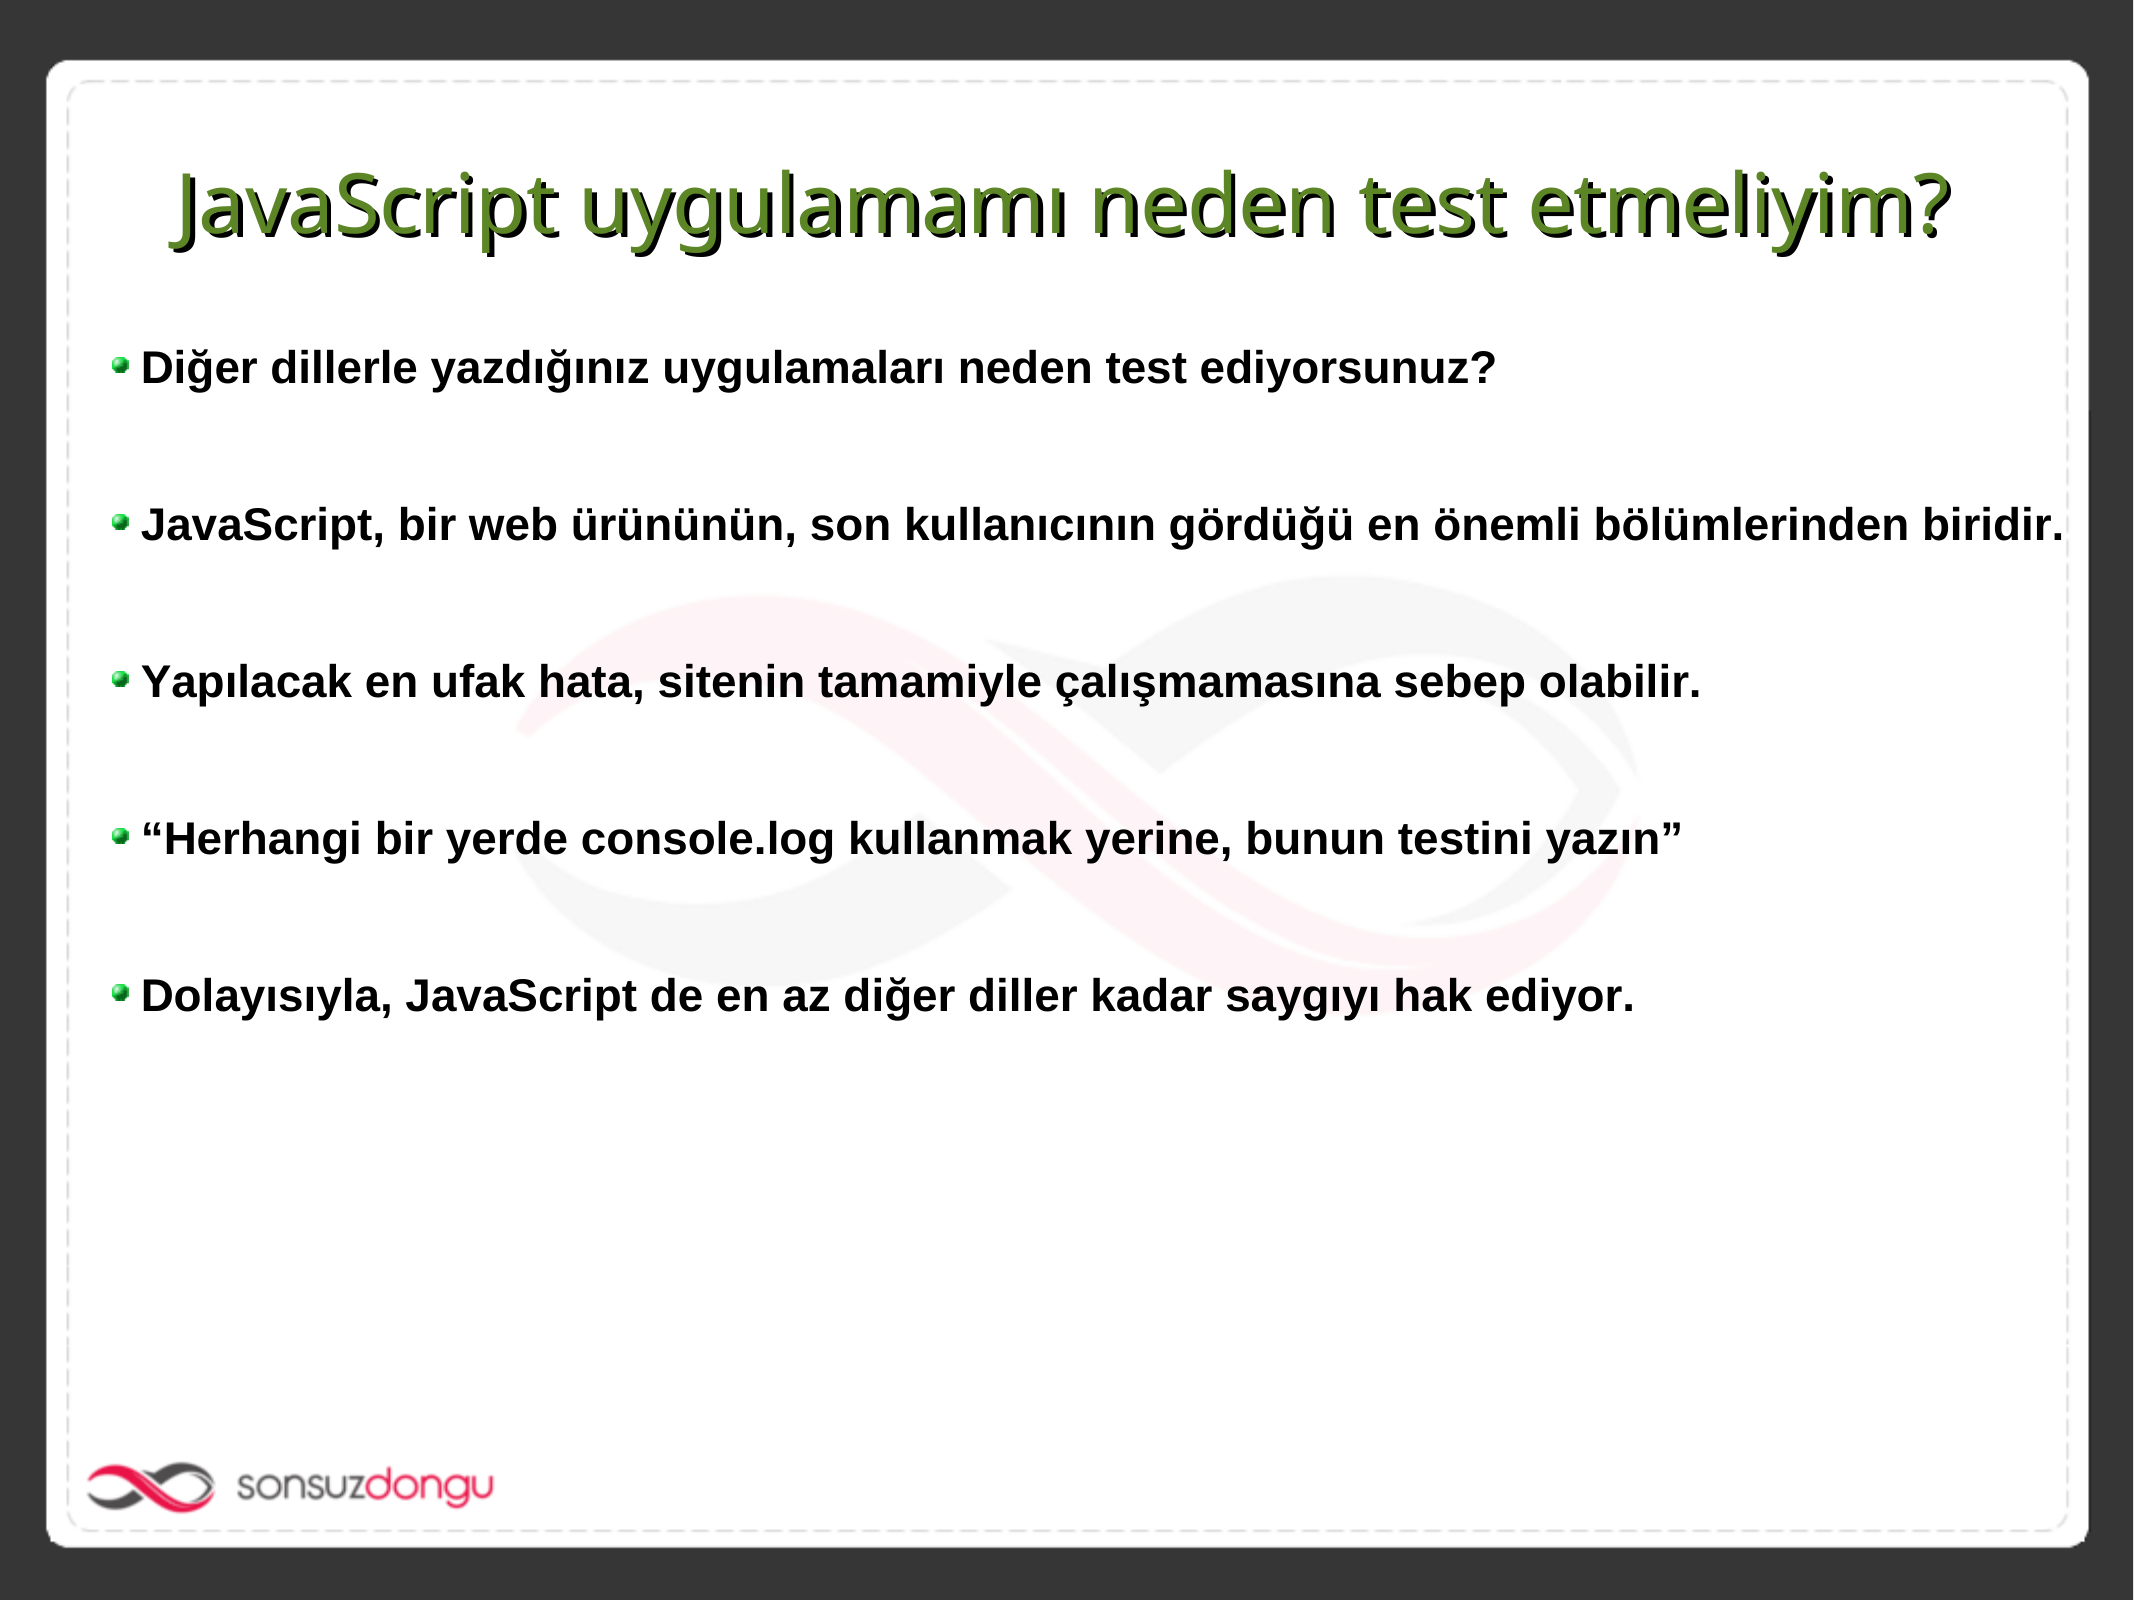

JavaScript uygulamamı neden test etmeliyim?
 Diğer dillerle yazdığınız uygulamaları neden test ediyorsunuz?
 JavaScript, bir web ürününün, son kullanıcının gördüğü en önemli bölümlerinden biridir.
 Yapılacak en ufak hata, sitenin tamamiyle çalışmamasına sebep olabilir.
 “Herhangi bir yerde console.log kullanmak yerine, bunun testini yazın”
 Dolayısıyla, JavaScript de en az diğer diller kadar saygıyı hak ediyor.